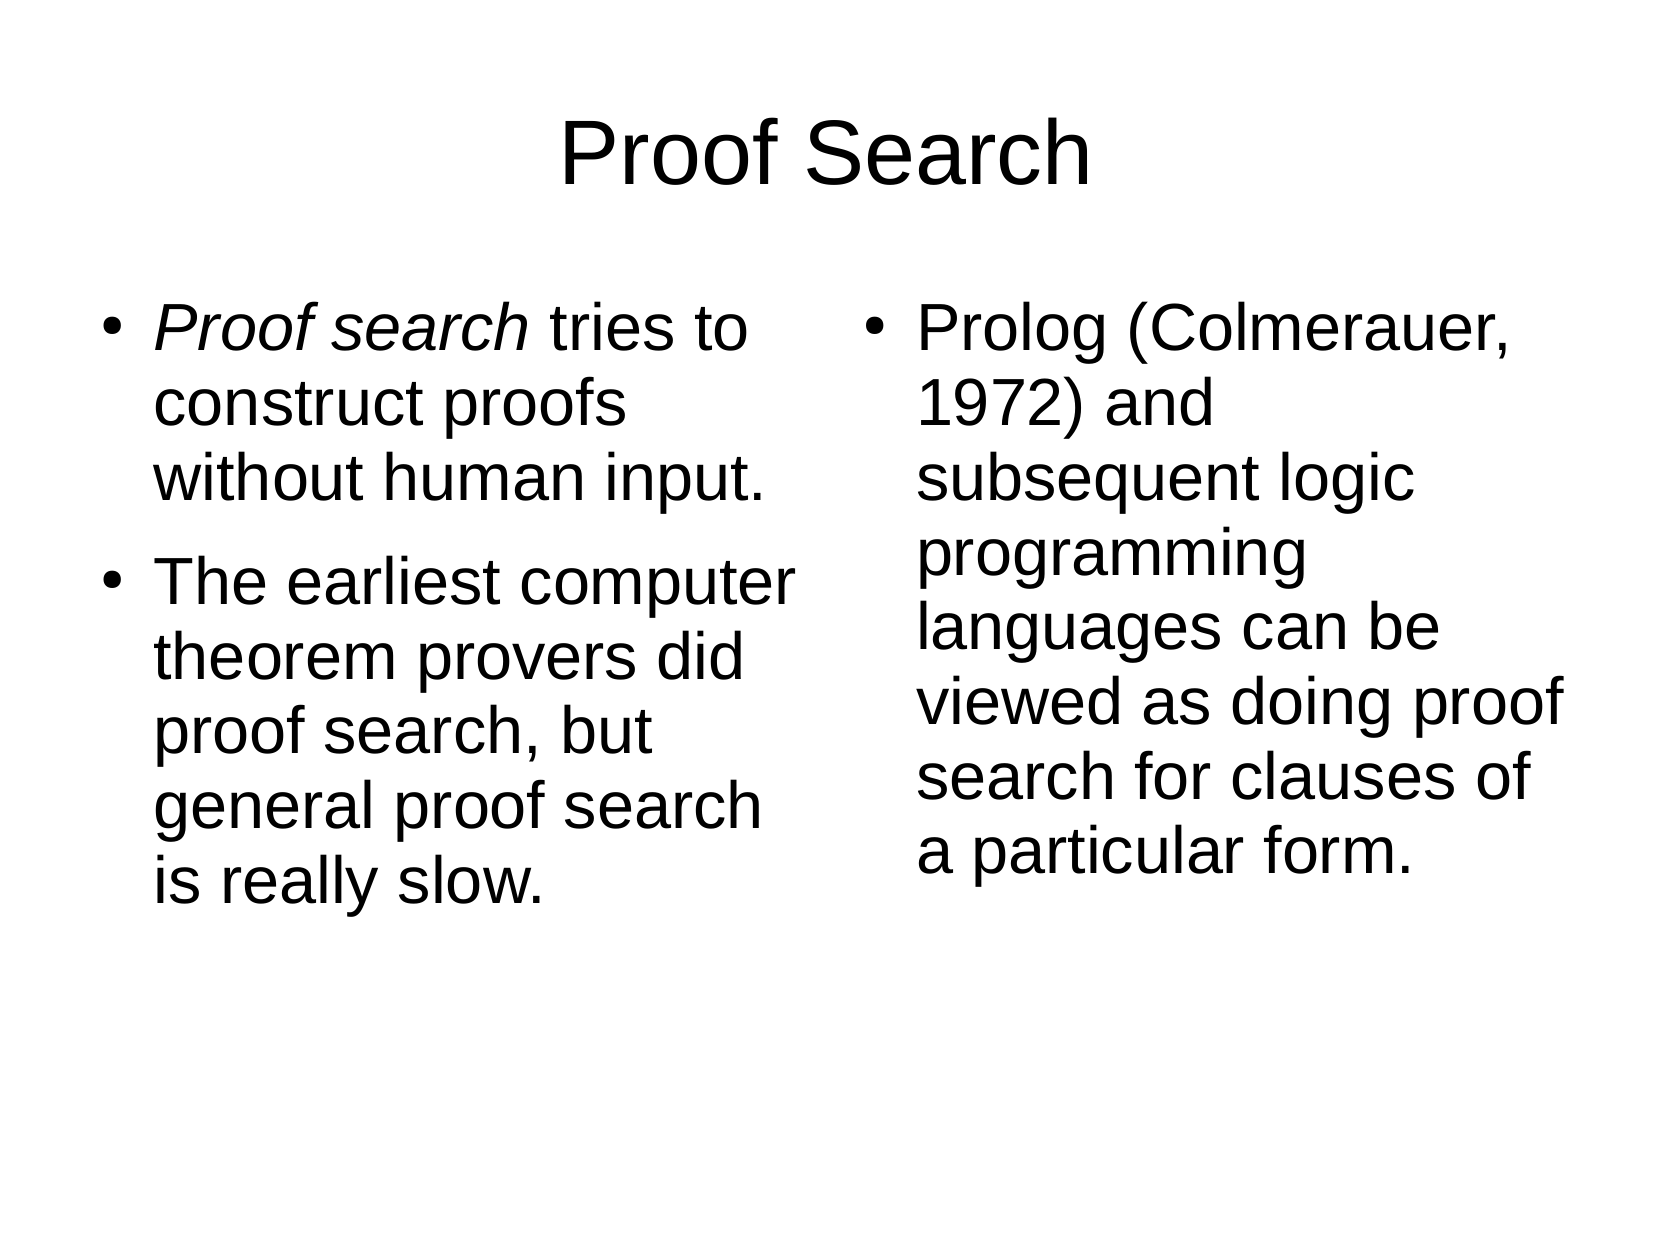

# Proof Search
Proof search tries to construct proofs without human input.
The earliest computer theorem provers did proof search, but general proof search is really slow.
Prolog (Colmerauer, 1972) and subsequent logic programming languages can be viewed as doing proof search for clauses of a particular form.